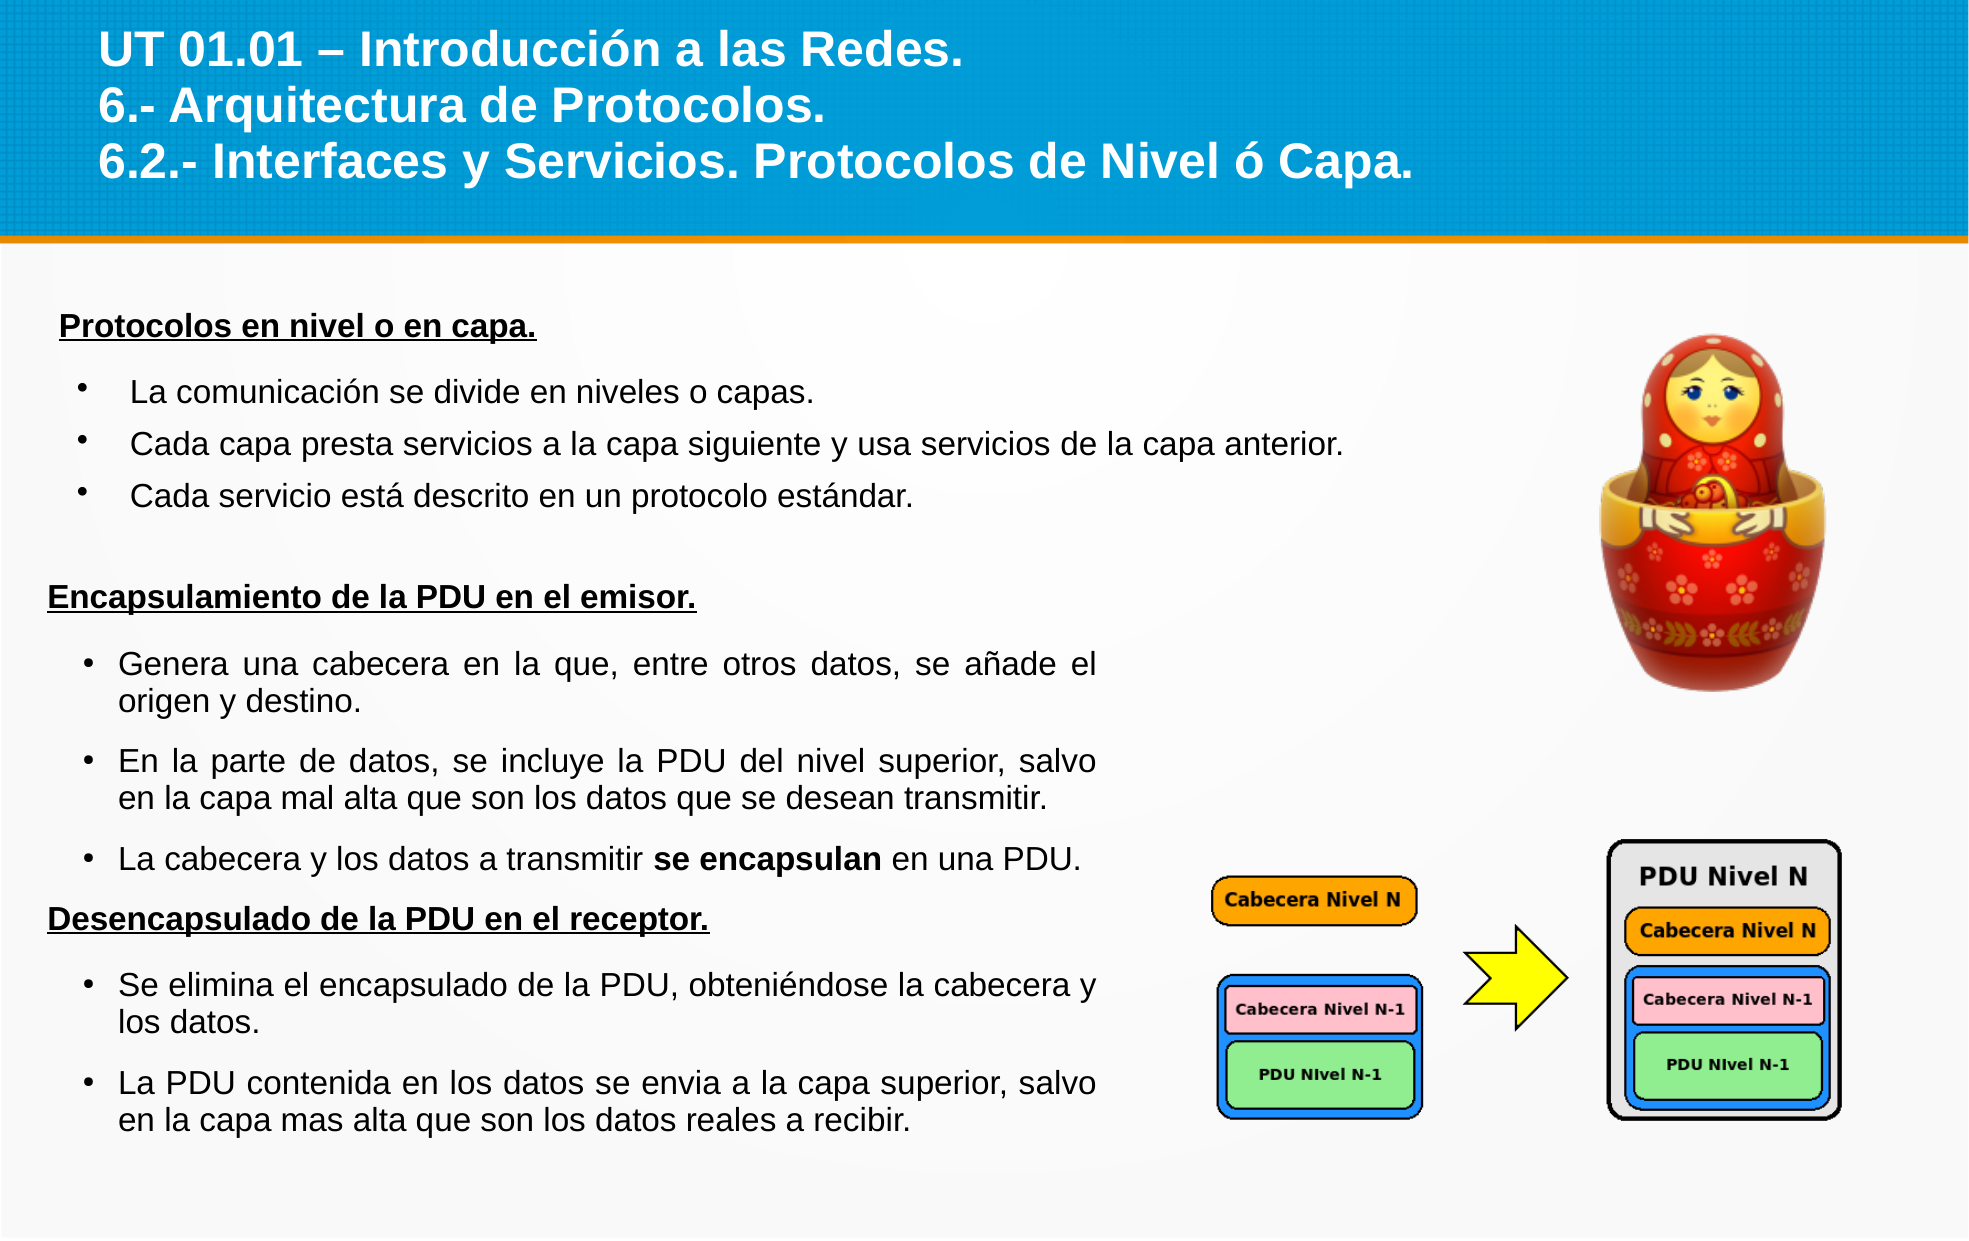

# UT 01.01 – Introducción a las Redes. 6.- Arquitectura de Protocolos. 6.2.- Interfaces y Servicios. Protocolos de Nivel ó Capa.
Protocolos en nivel o en capa.
La comunicación se divide en niveles o capas.
Cada capa presta servicios a la capa siguiente y usa servicios de la capa anterior.
Cada servicio está descrito en un protocolo estándar.
Encapsulamiento de la PDU en el emisor.
Genera una cabecera en la que, entre otros datos, se añade el origen y destino.
En la parte de datos, se incluye la PDU del nivel superior, salvo en la capa mal alta que son los datos que se desean transmitir.
La cabecera y los datos a transmitir se encapsulan en una PDU.
Desencapsulado de la PDU en el receptor.
Se elimina el encapsulado de la PDU, obteniéndose la cabecera y los datos.
La PDU contenida en los datos se envia a la capa superior, salvo en la capa mas alta que son los datos reales a recibir.